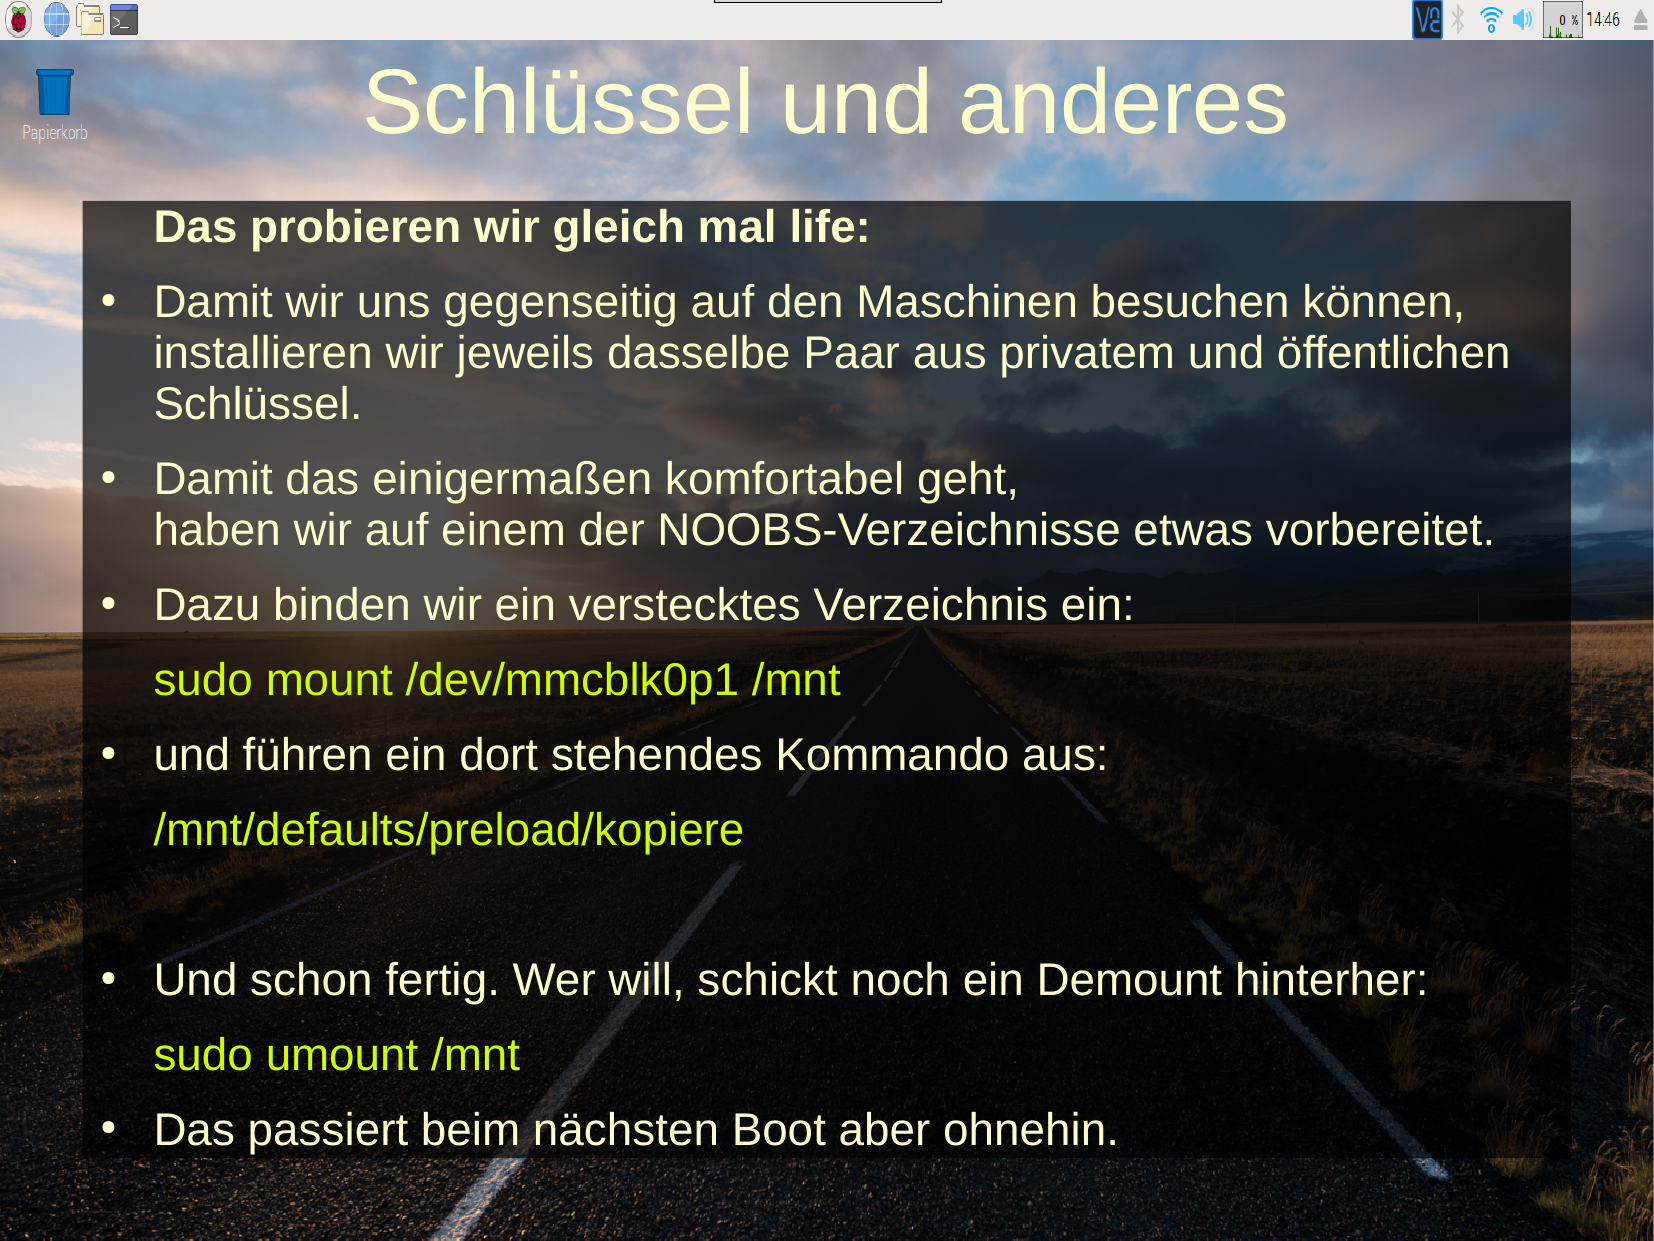

# Schlüssel und anderes
Das probieren wir gleich mal life:
Damit wir uns gegenseitig auf den Maschinen besuchen können, installieren wir jeweils dasselbe Paar aus privatem und öffentlichen Schlüssel.
Damit das einigermaßen komfortabel geht,
haben wir auf einem der NOOBS-Verzeichnisse etwas vorbereitet.
Dazu binden wir ein verstecktes Verzeichnis ein:
sudo mount /dev/mmcblk0p1 /mnt
und führen ein dort stehendes Kommando aus:
/mnt/defaults/preload/kopiere
Und schon fertig. Wer will, schickt noch ein Demount hinterher:
sudo umount /mnt
Das passiert beim nächsten Boot aber ohnehin.
23